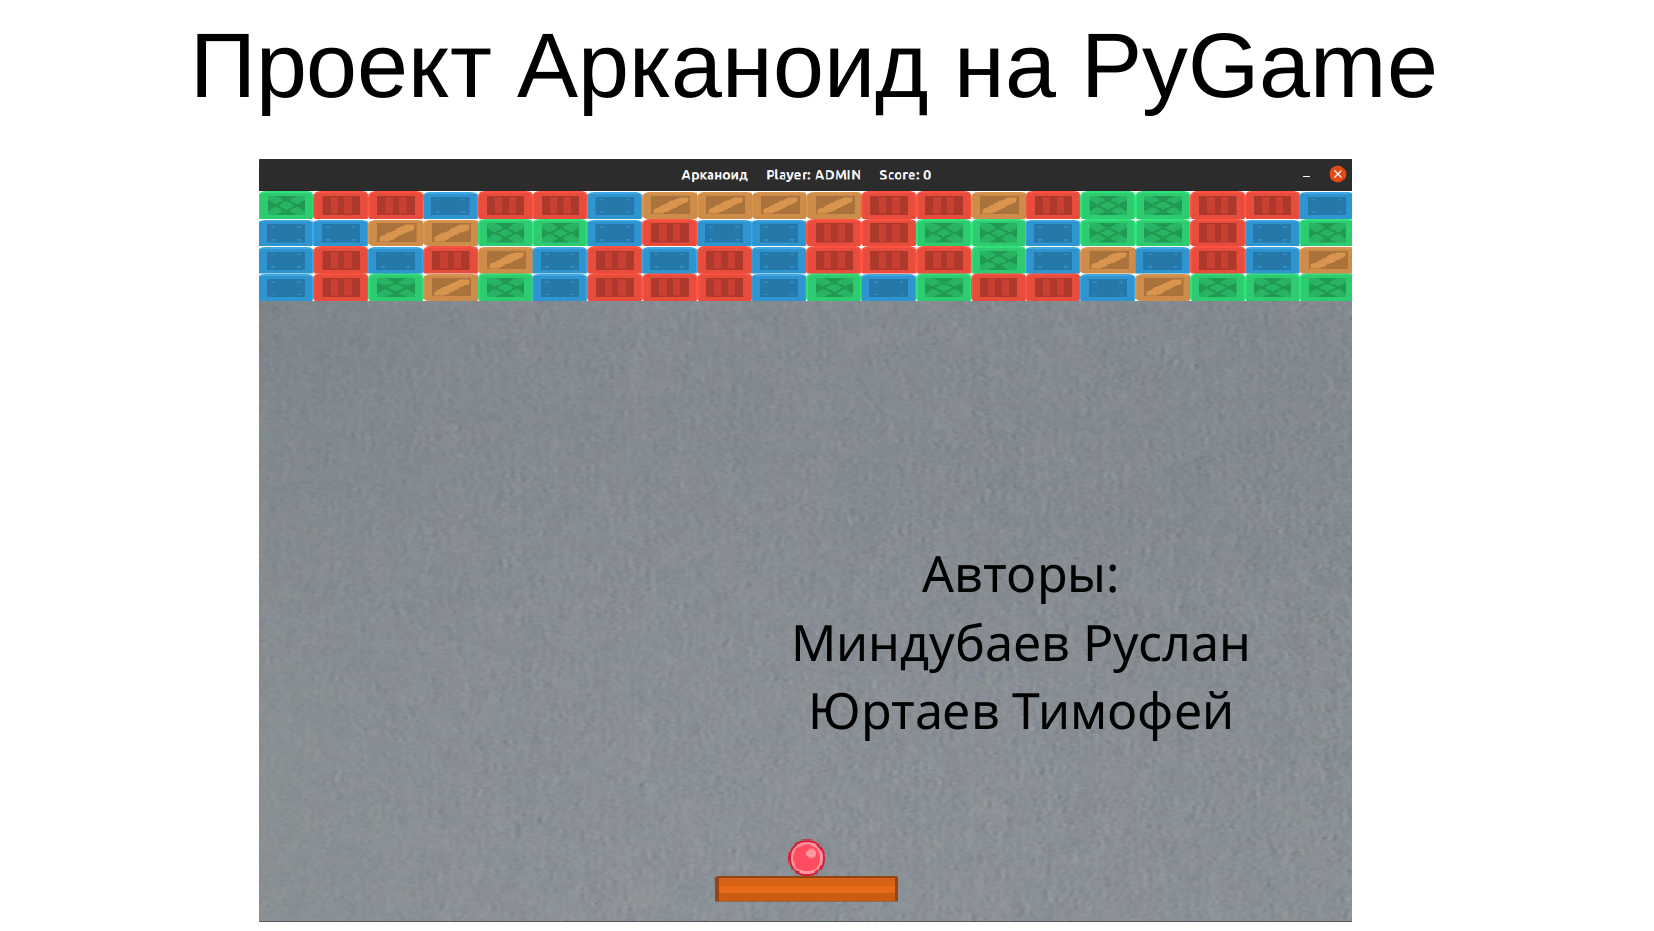

# Проект Арканоид на PyGame
Авторы:
Миндубаев Руслан
Юртаев Тимофей